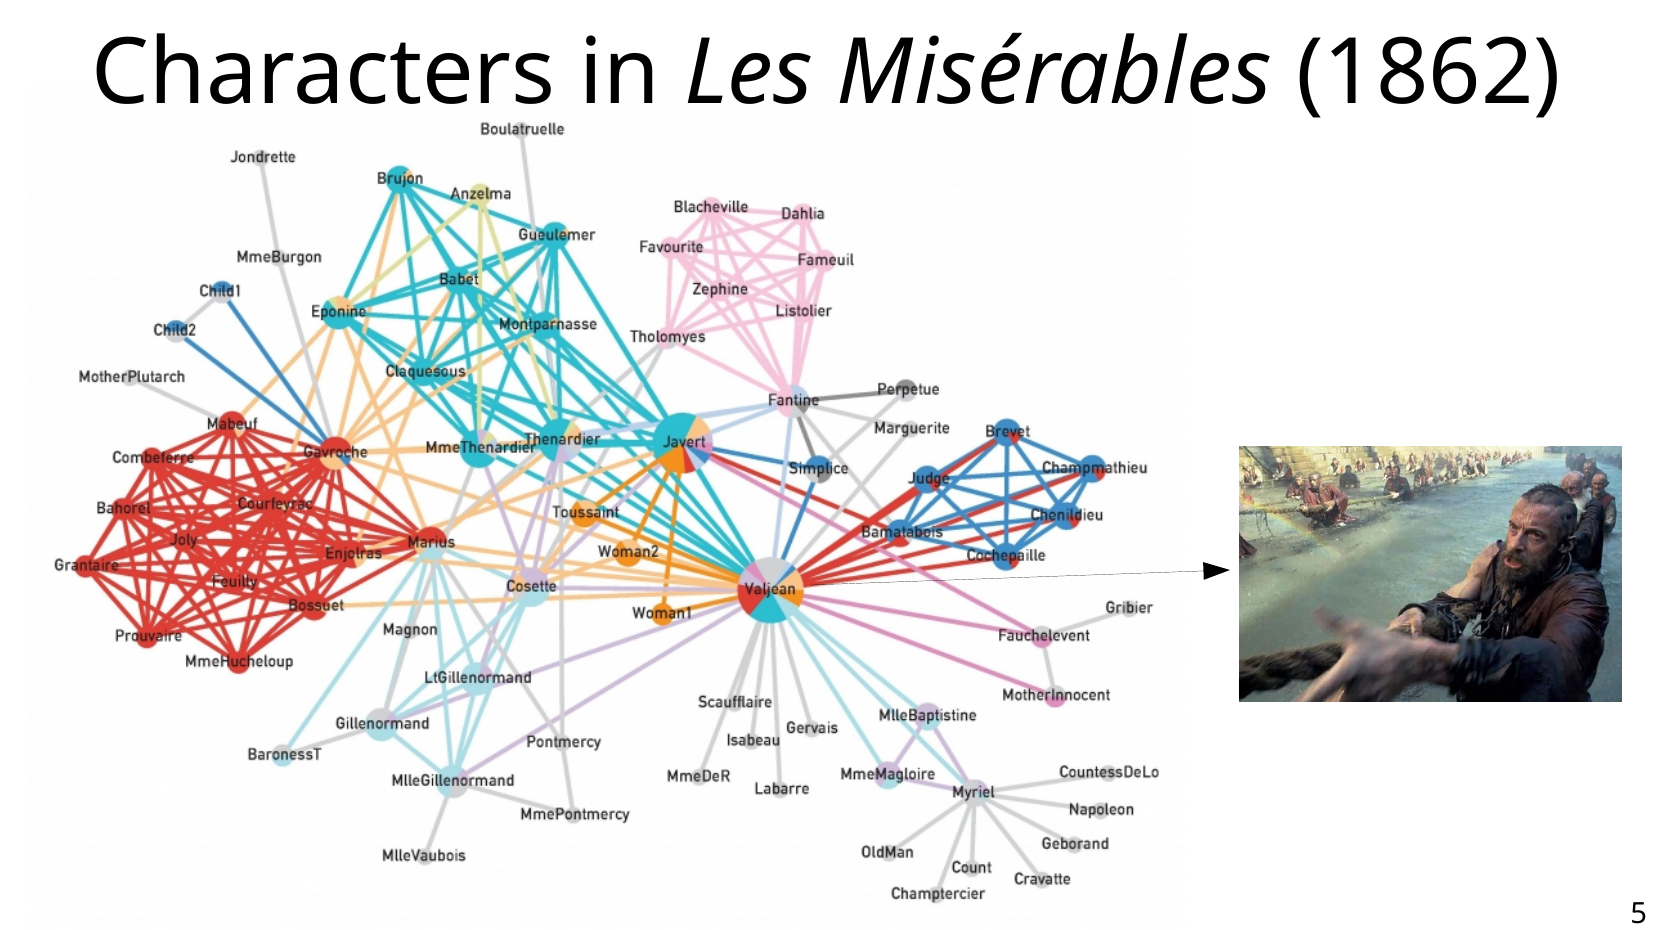

# Characters in Les Misérables (1862)
5